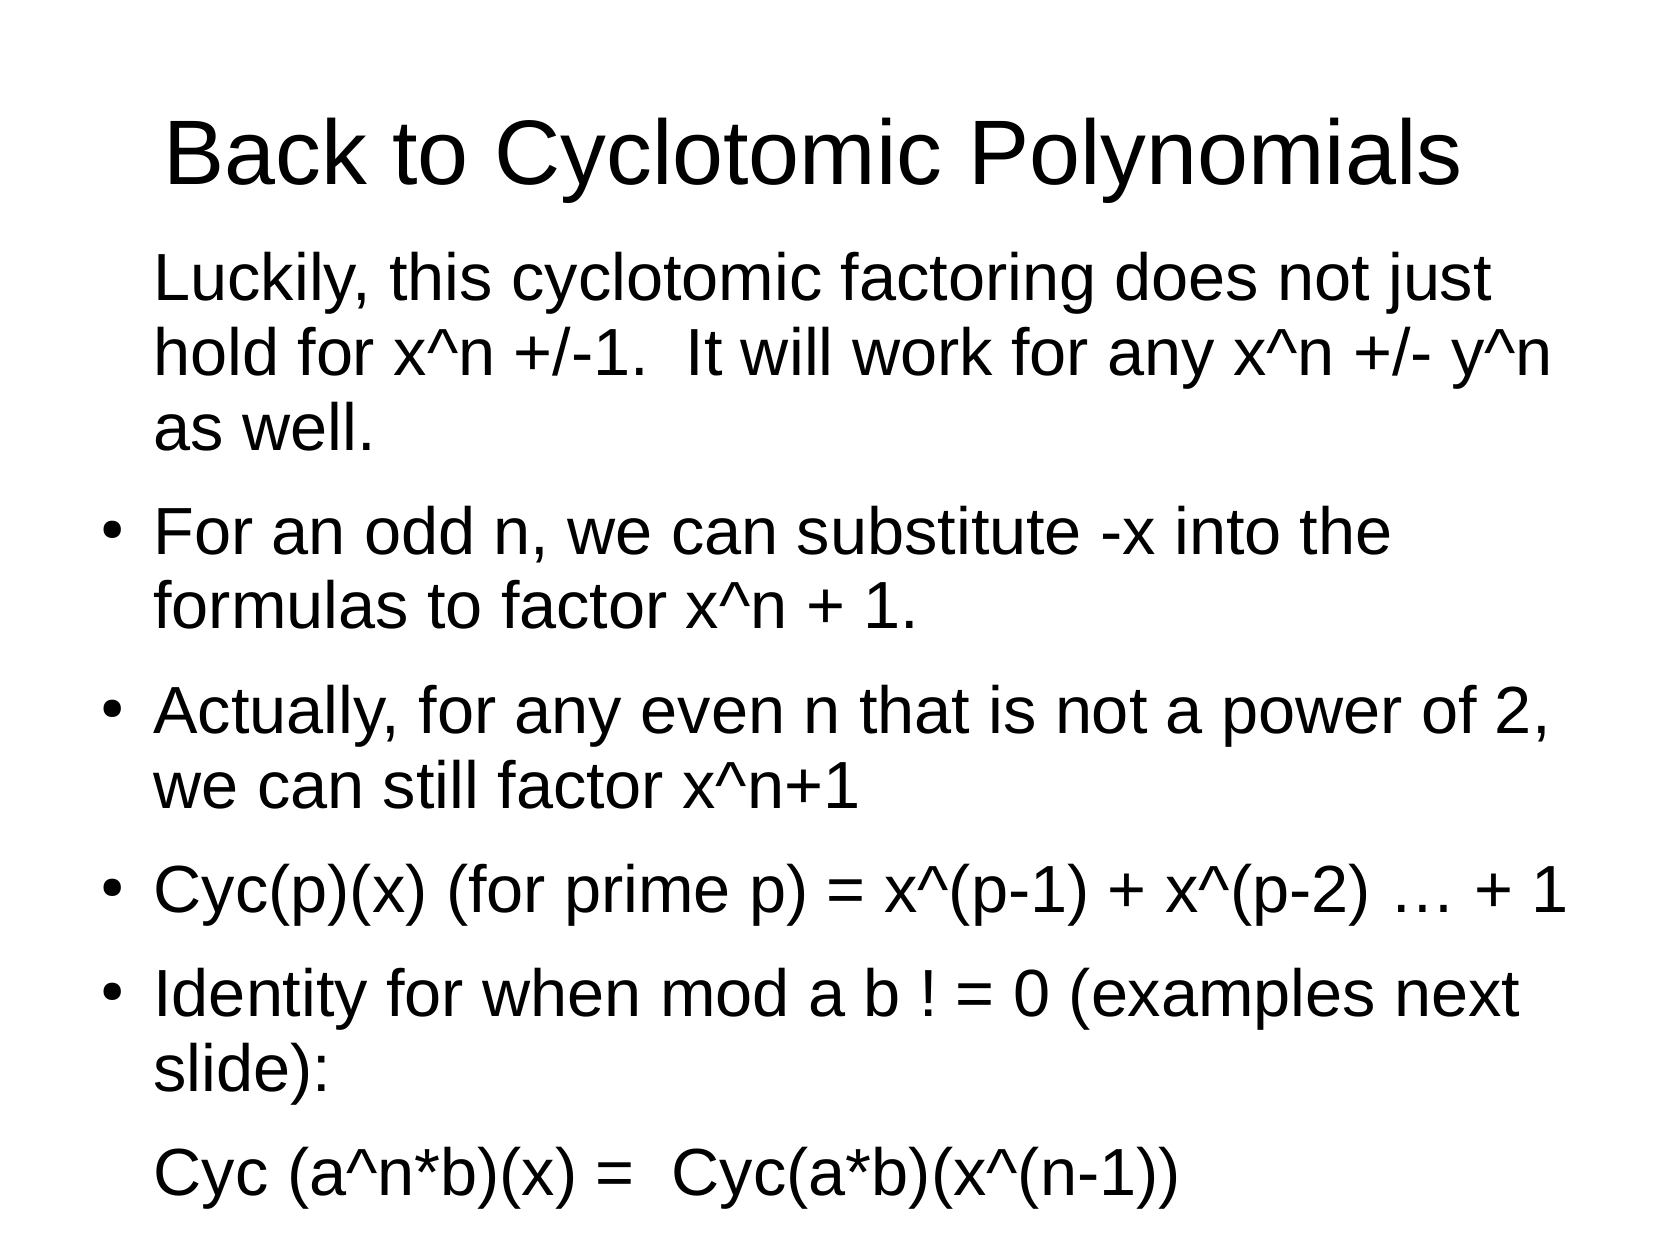

# Back to Cyclotomic Polynomials
Luckily, this cyclotomic factoring does not just hold for x^n +/-1. It will work for any x^n +/- y^n as well.
For an odd n, we can substitute -x into the formulas to factor x^n + 1.
Actually, for any even n that is not a power of 2, we can still factor x^n+1
Cyc(p)(x) (for prime p) = x^(p-1) + x^(p-2) … + 1
Identity for when mod a b ! = 0 (examples next slide):
Cyc (a^n*b)(x) = Cyc(a*b)(x^(n-1))